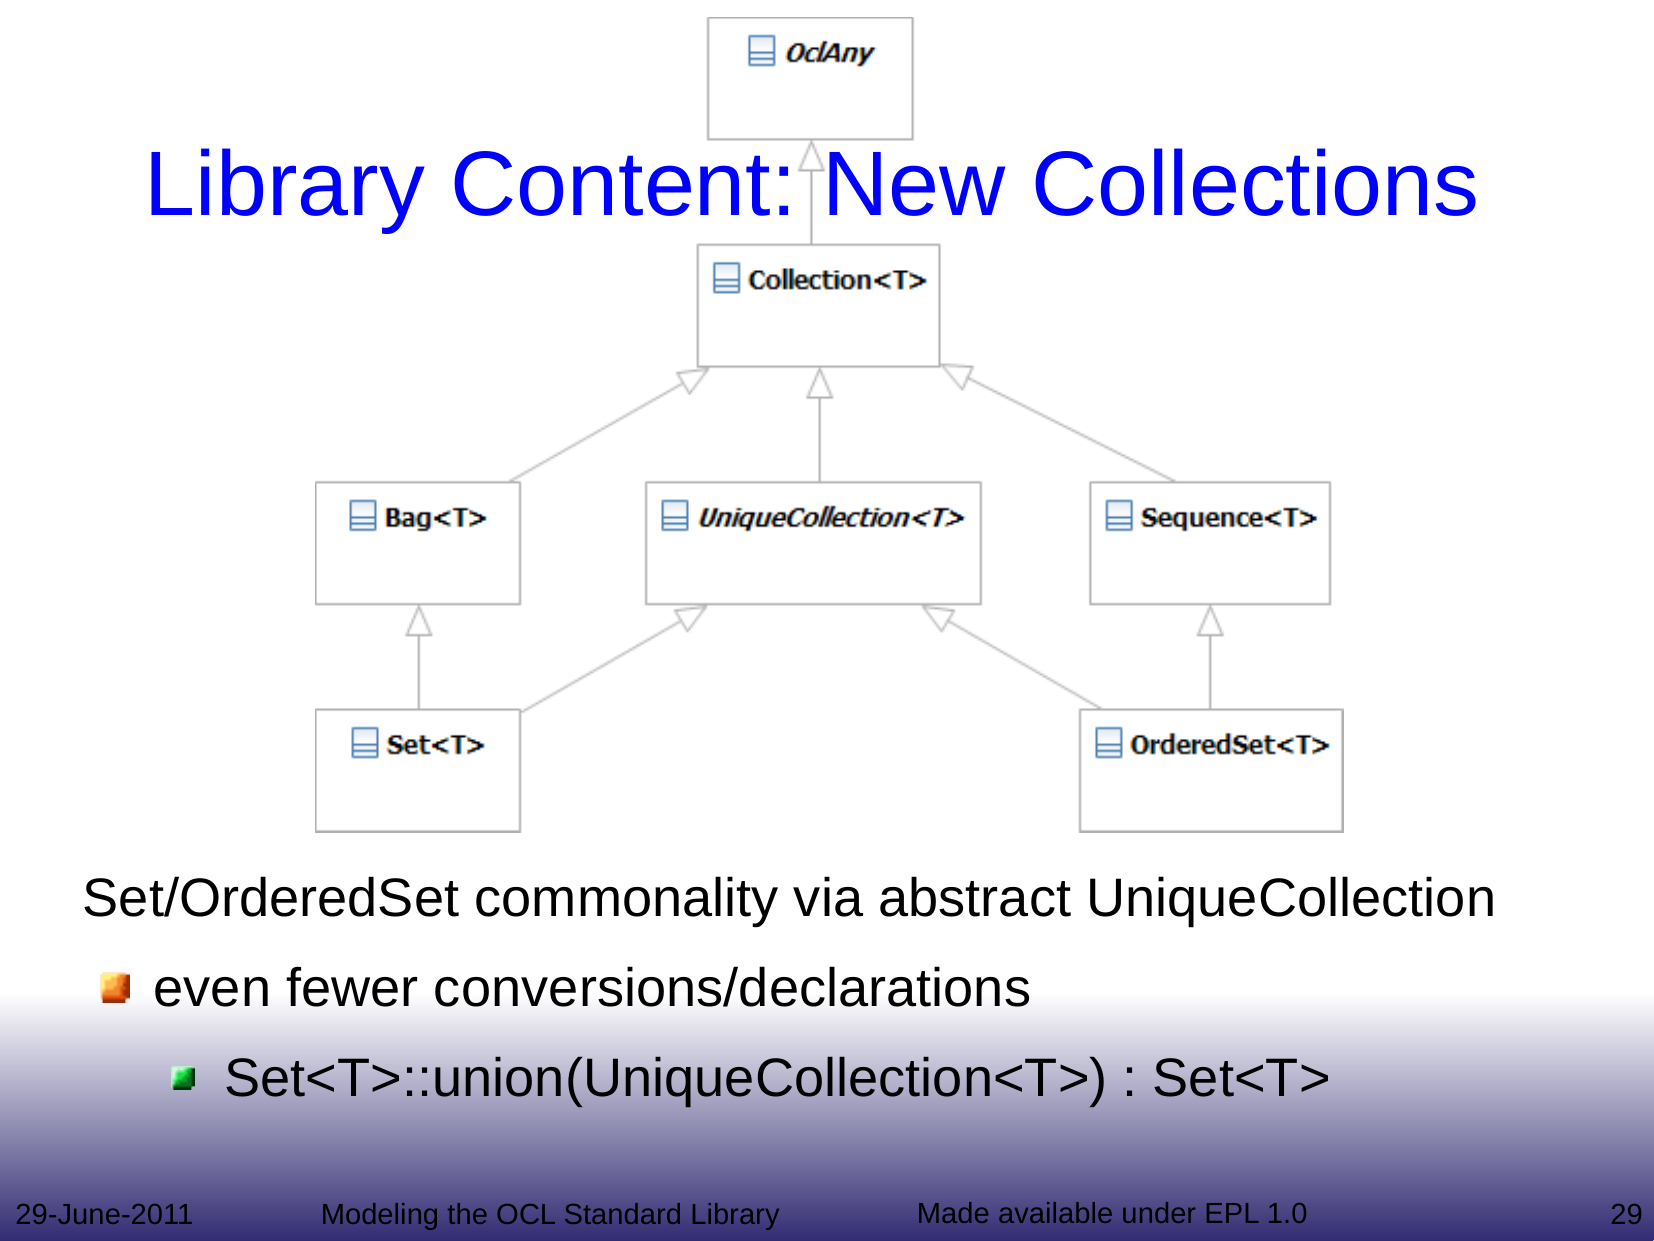

# Library Content: New Collections
Set/OrderedSet commonality via abstract UniqueCollection
even fewer conversions/declarations
Set<T>::union(UniqueCollection<T>) : Set<T>
29-June-2011
Modeling the OCL Standard Library
29